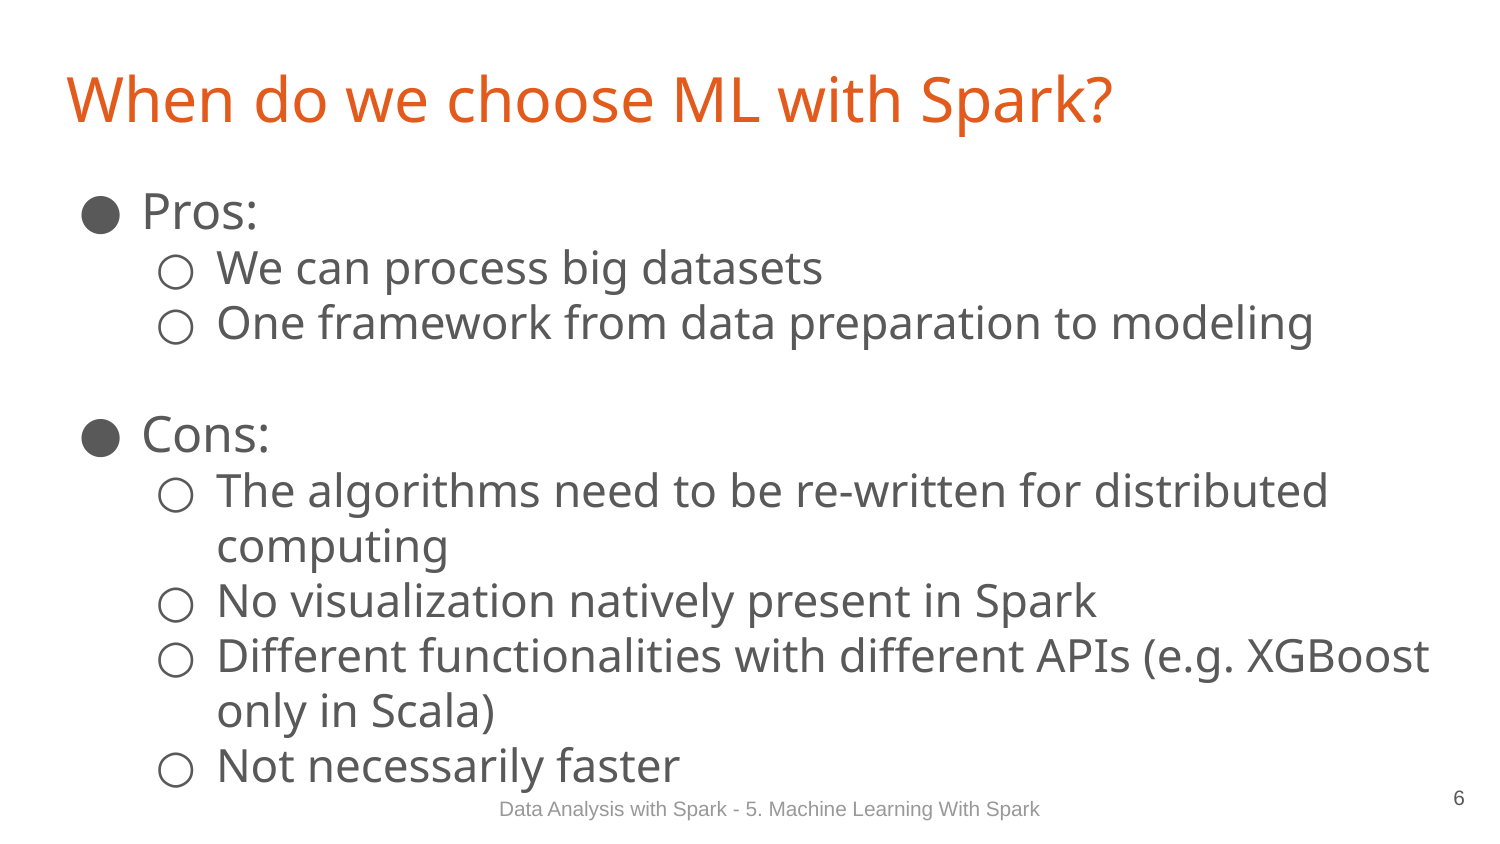

# When do we choose ML with Spark?
Pros:
We can process big datasets
One framework from data preparation to modeling
Cons:
The algorithms need to be re-written for distributed computing
No visualization natively present in Spark
Different functionalities with different APIs (e.g. XGBoost only in Scala)
Not necessarily faster
Data Analysis with Spark - 5. Machine Learning With Spark